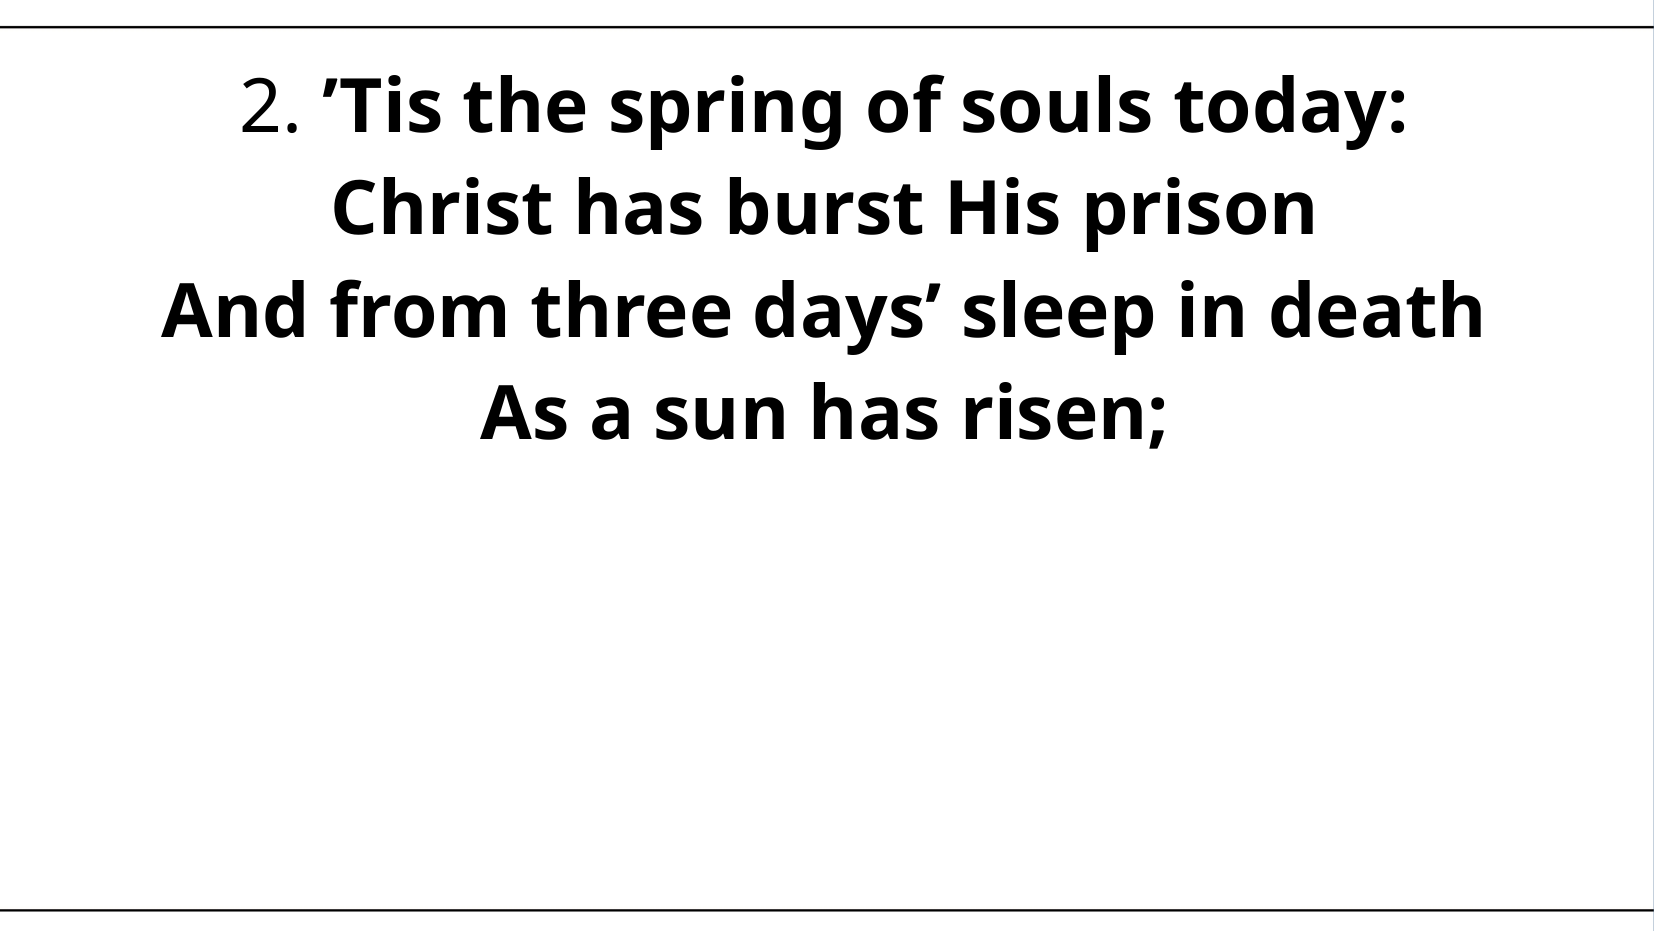

2. ’Tis the spring of souls today:
Christ has burst His prison
And from three days’ sleep in death
As a sun has risen;